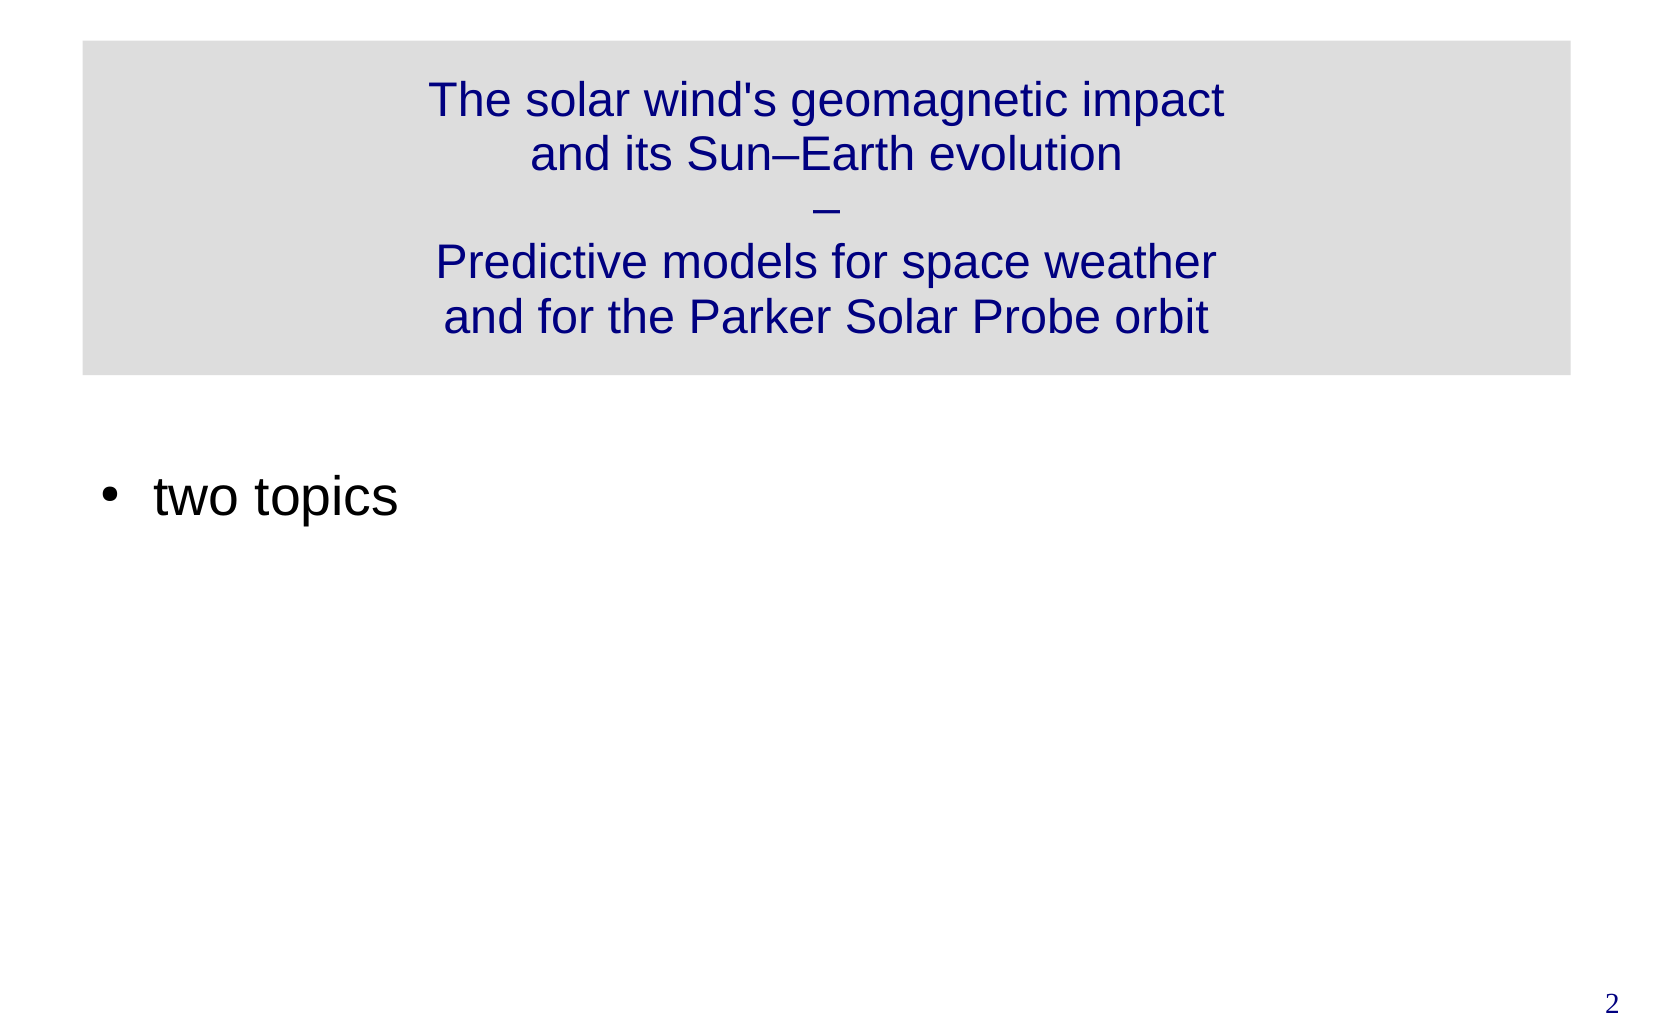

The solar wind's geomagnetic impact
and its Sun–Earth evolution
–
Predictive models for space weather
and for the Parker Solar Probe orbit
# two topics
2